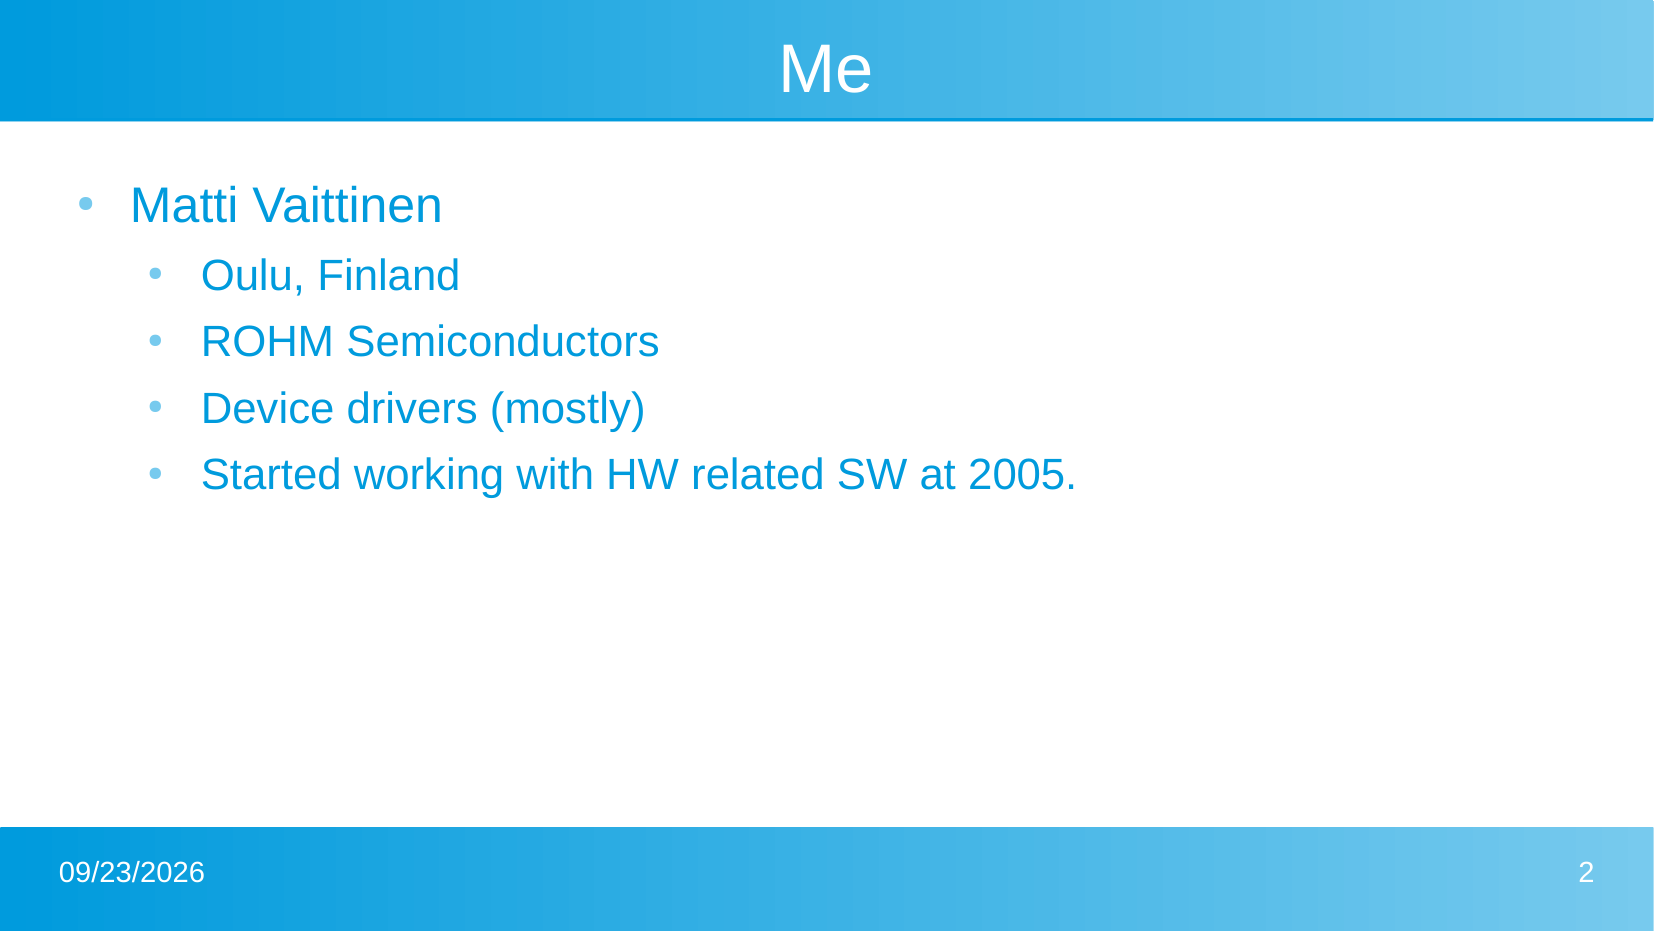

# Me
Matti Vaittinen
Oulu, Finland
ROHM Semiconductors
Device drivers (mostly)
Started working with HW related SW at 2005.
2